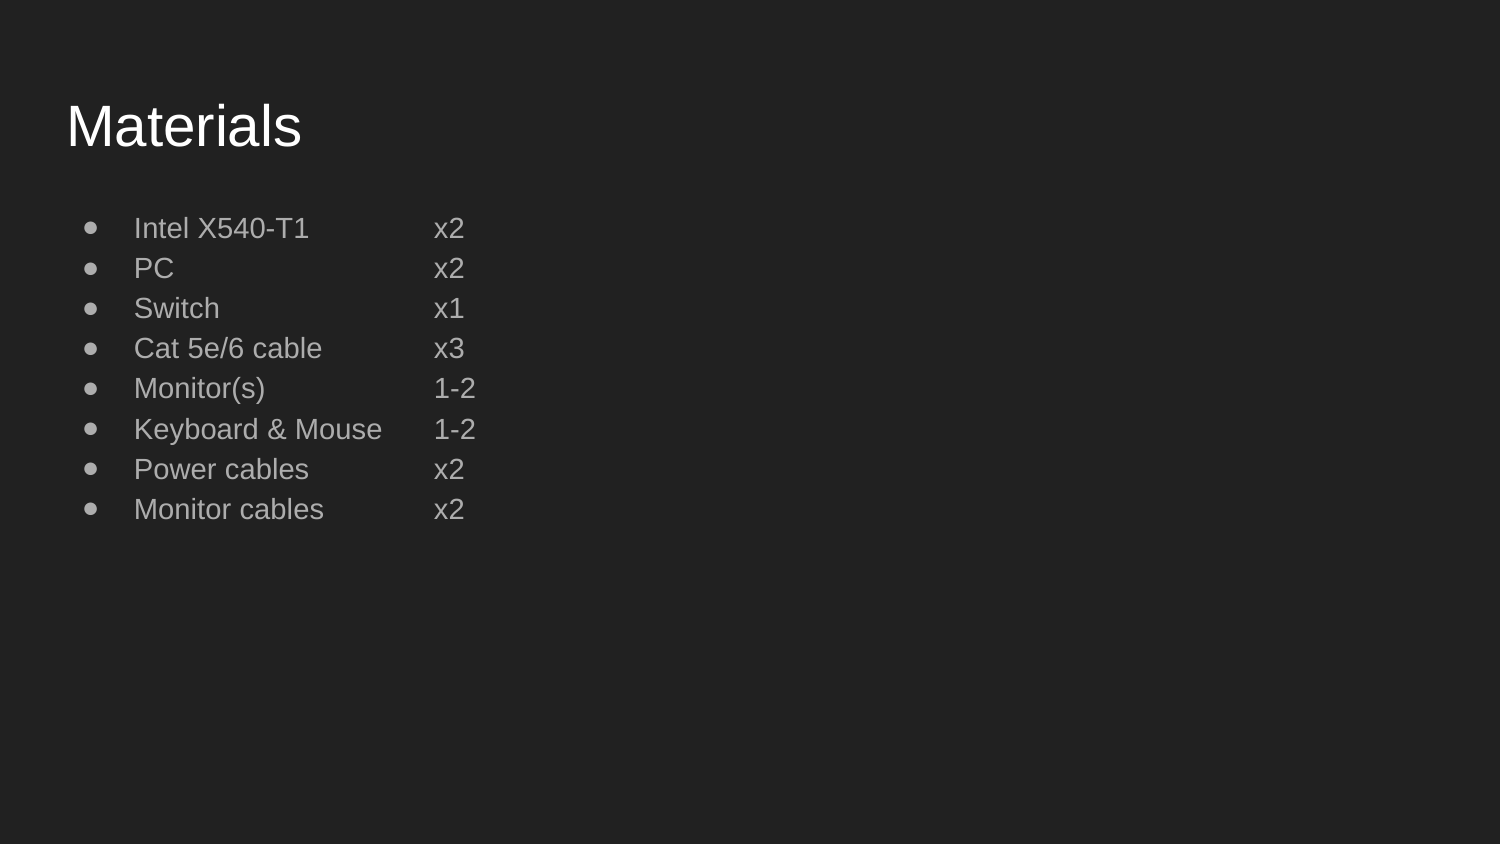

# Materials
Intel X540-T1		x2
PC				x2
Switch			x1
Cat 5e/6 cable		x3
Monitor(s)			1-2
Keyboard & Mouse	1-2
Power cables 		x2
Monitor cables		x2